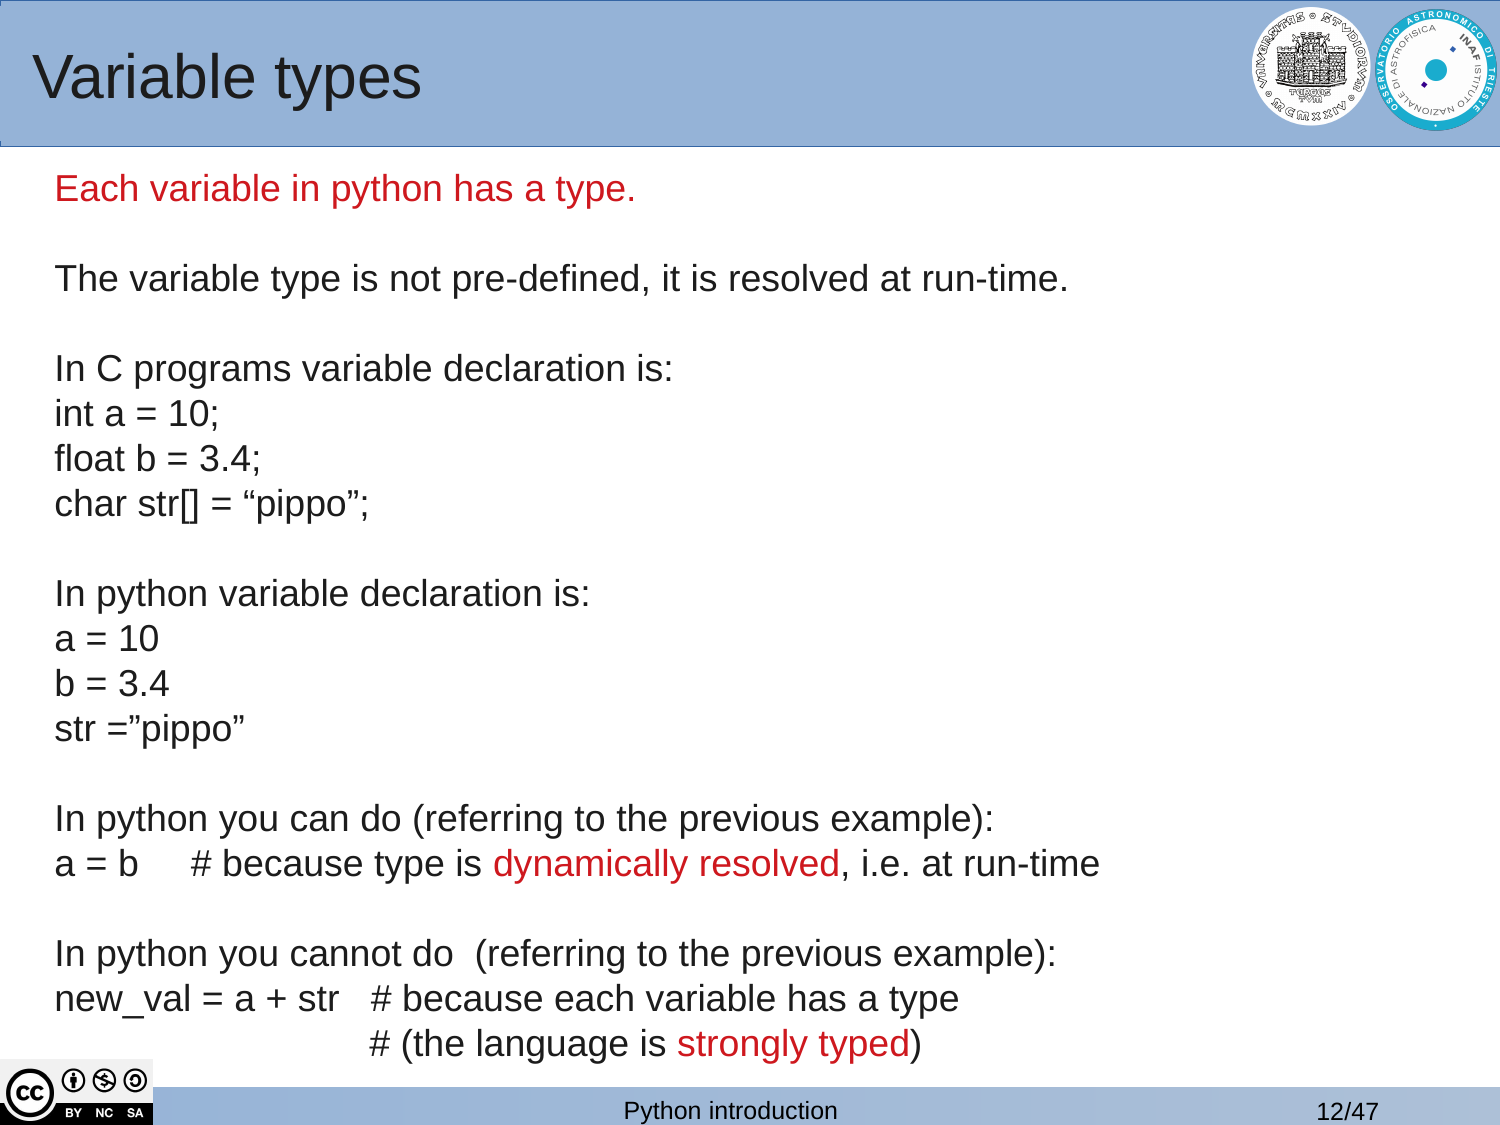

Variable types
# Each variable in python has a type.
The variable type is not pre-defined, it is resolved at run-time.
In C programs variable declaration is:
int a = 10;
float b = 3.4;
char str[] = “pippo”;
In python variable declaration is:
a = 10
b = 3.4
str =”pippo”
In python you can do (referring to the previous example):
a = b # because type is dynamically resolved, i.e. at run-time
In python you cannot do (referring to the previous example):
new_val = a + str # because each variable has a type
 # (the language is strongly typed)